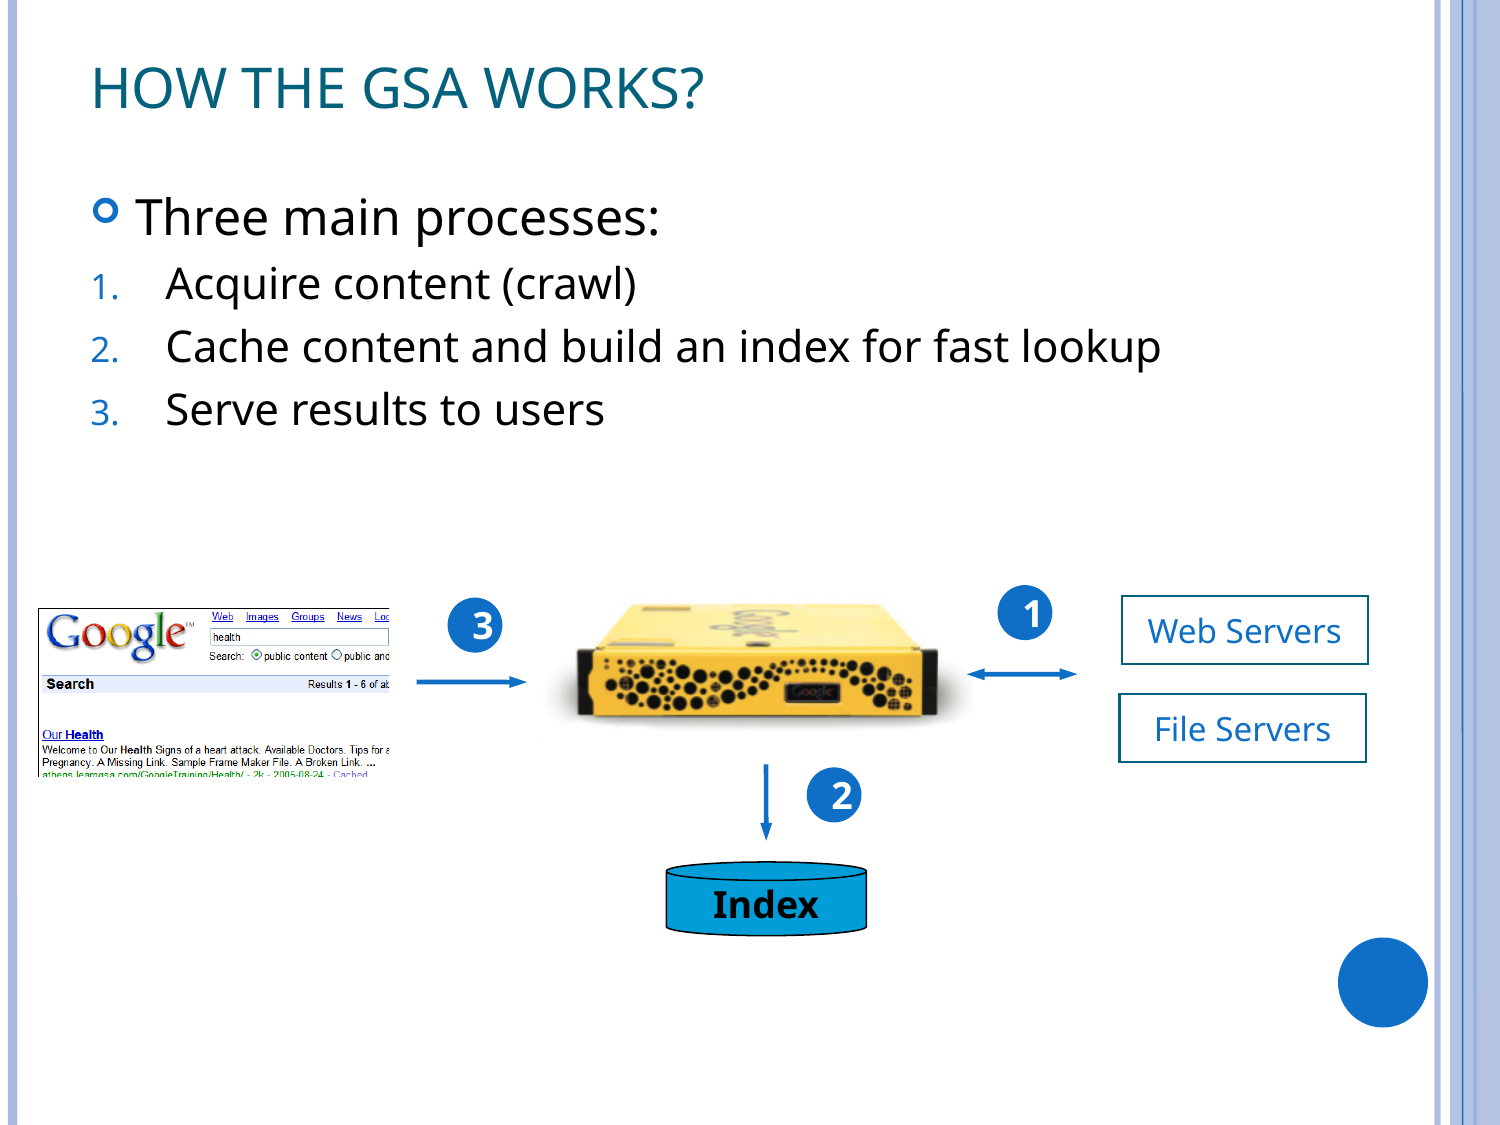

# How the GSA works?
Three main processes:
Acquire content (crawl)
Cache content and build an index for fast lookup
Serve results to users
1
Web Servers
3
File Servers
2
Index